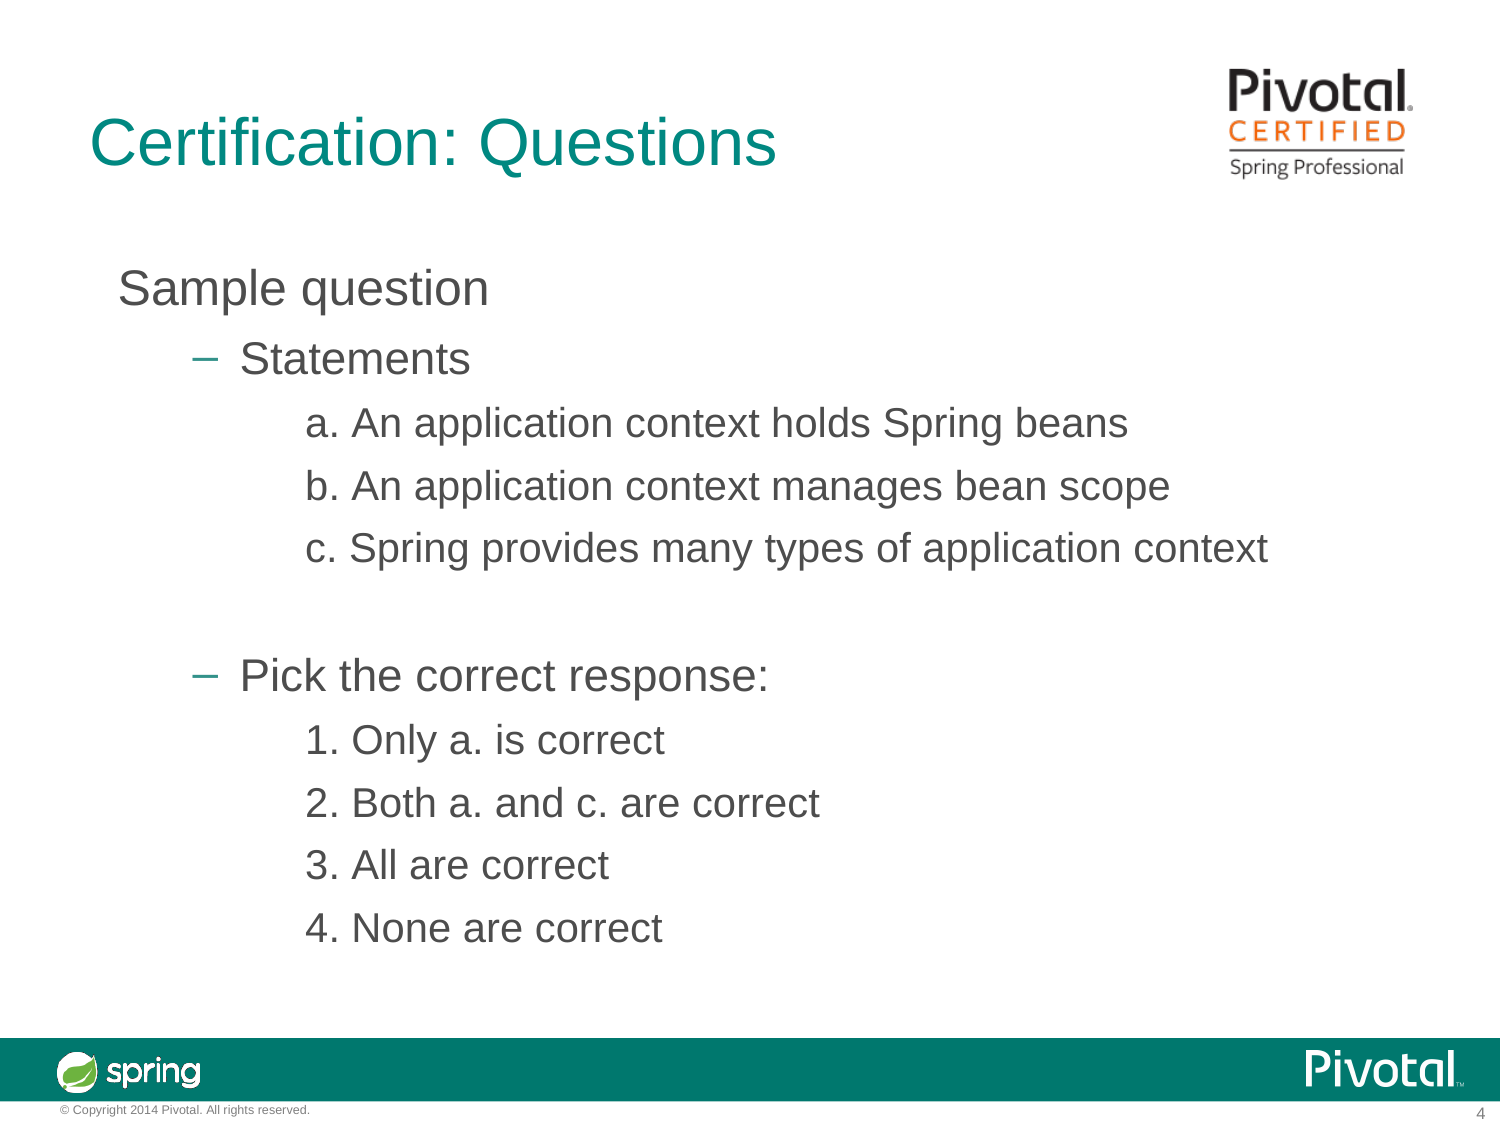

# Certification: Questions
Sample question
Statements
a. An application context holds Spring beans
b. An application context manages bean scope
c. Spring provides many types of application context
Pick the correct response:
1. Only a. is correct
2. Both a. and c. are correct
3. All are correct
4. None are correct